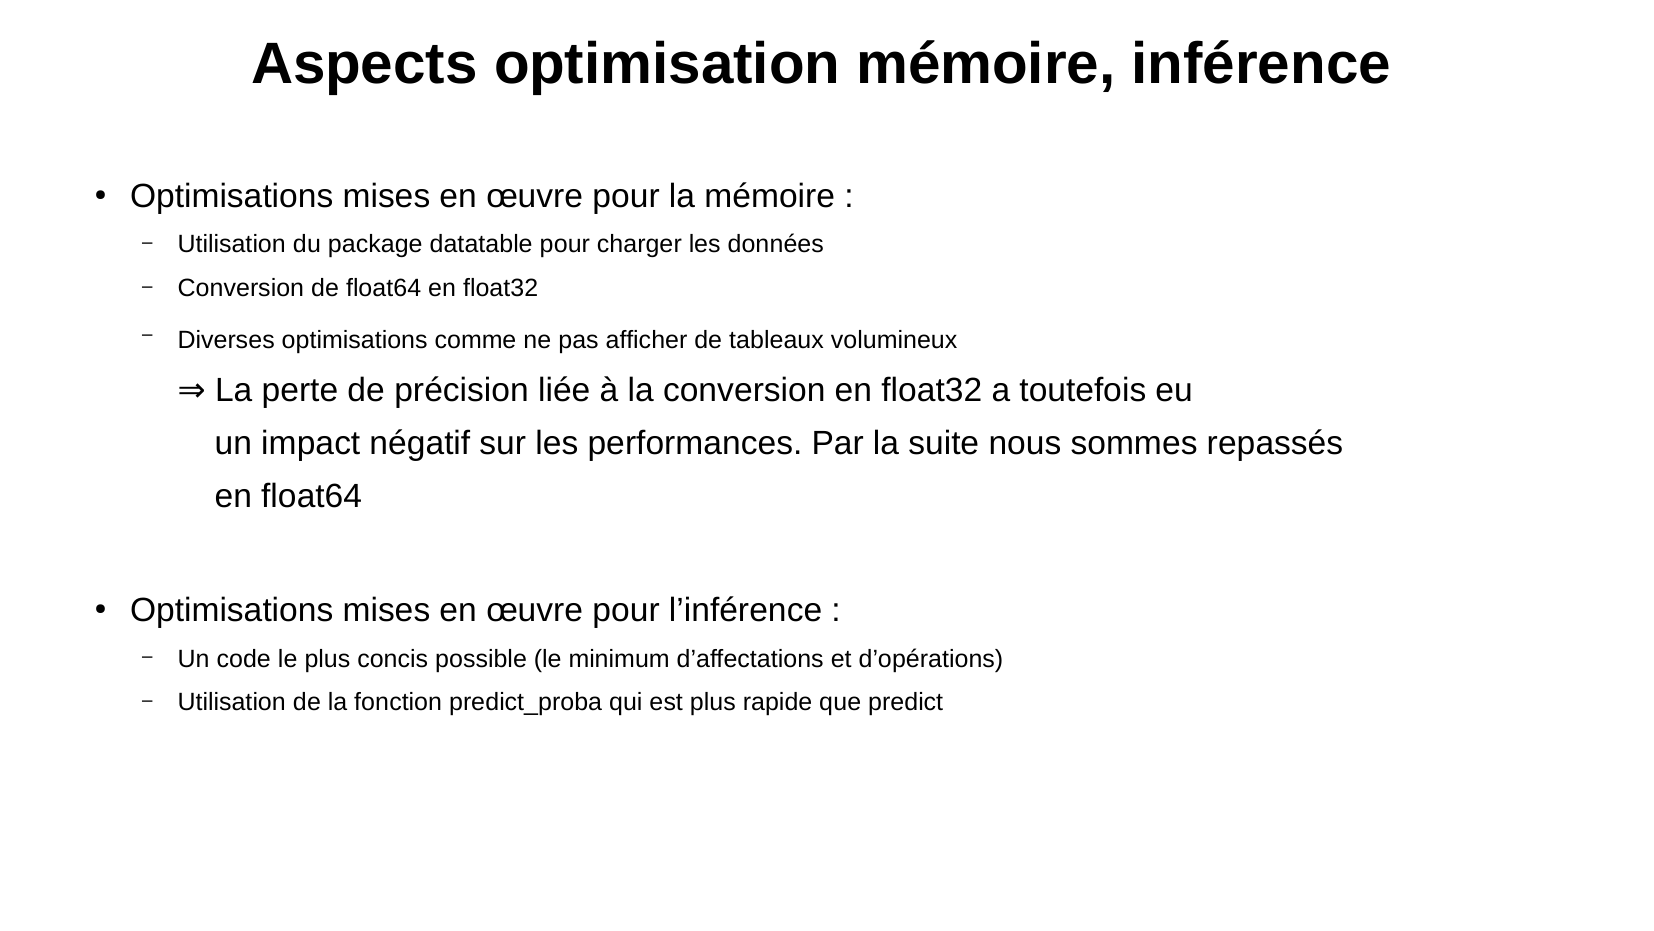

Aspects optimisation mémoire, inférence
# Optimisations mises en œuvre pour la mémoire :
Utilisation du package datatable pour charger les données
Conversion de float64 en float32
Diverses optimisations comme ne pas afficher de tableaux volumineux
⇒ La perte de précision liée à la conversion en float32 a toutefois eu
 un impact négatif sur les performances. Par la suite nous sommes repassés
 en float64
Optimisations mises en œuvre pour l’inférence :
Un code le plus concis possible (le minimum d’affectations et d’opérations)
Utilisation de la fonction predict_proba qui est plus rapide que predict